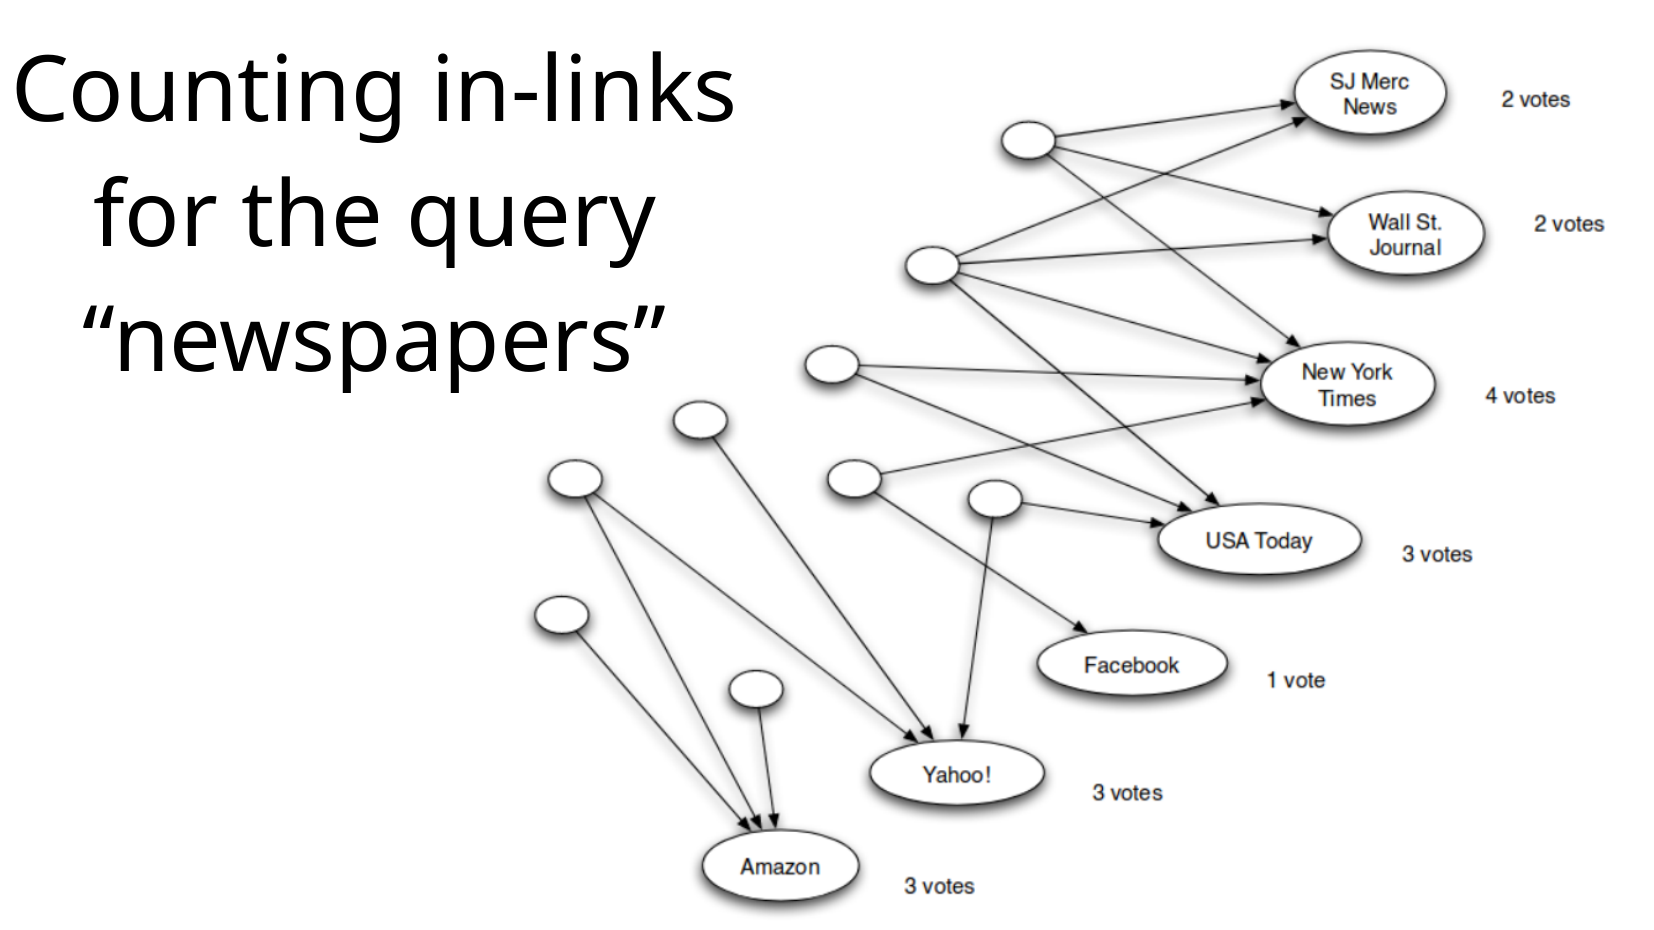

# Counting in-links for the query “newspapers”
8